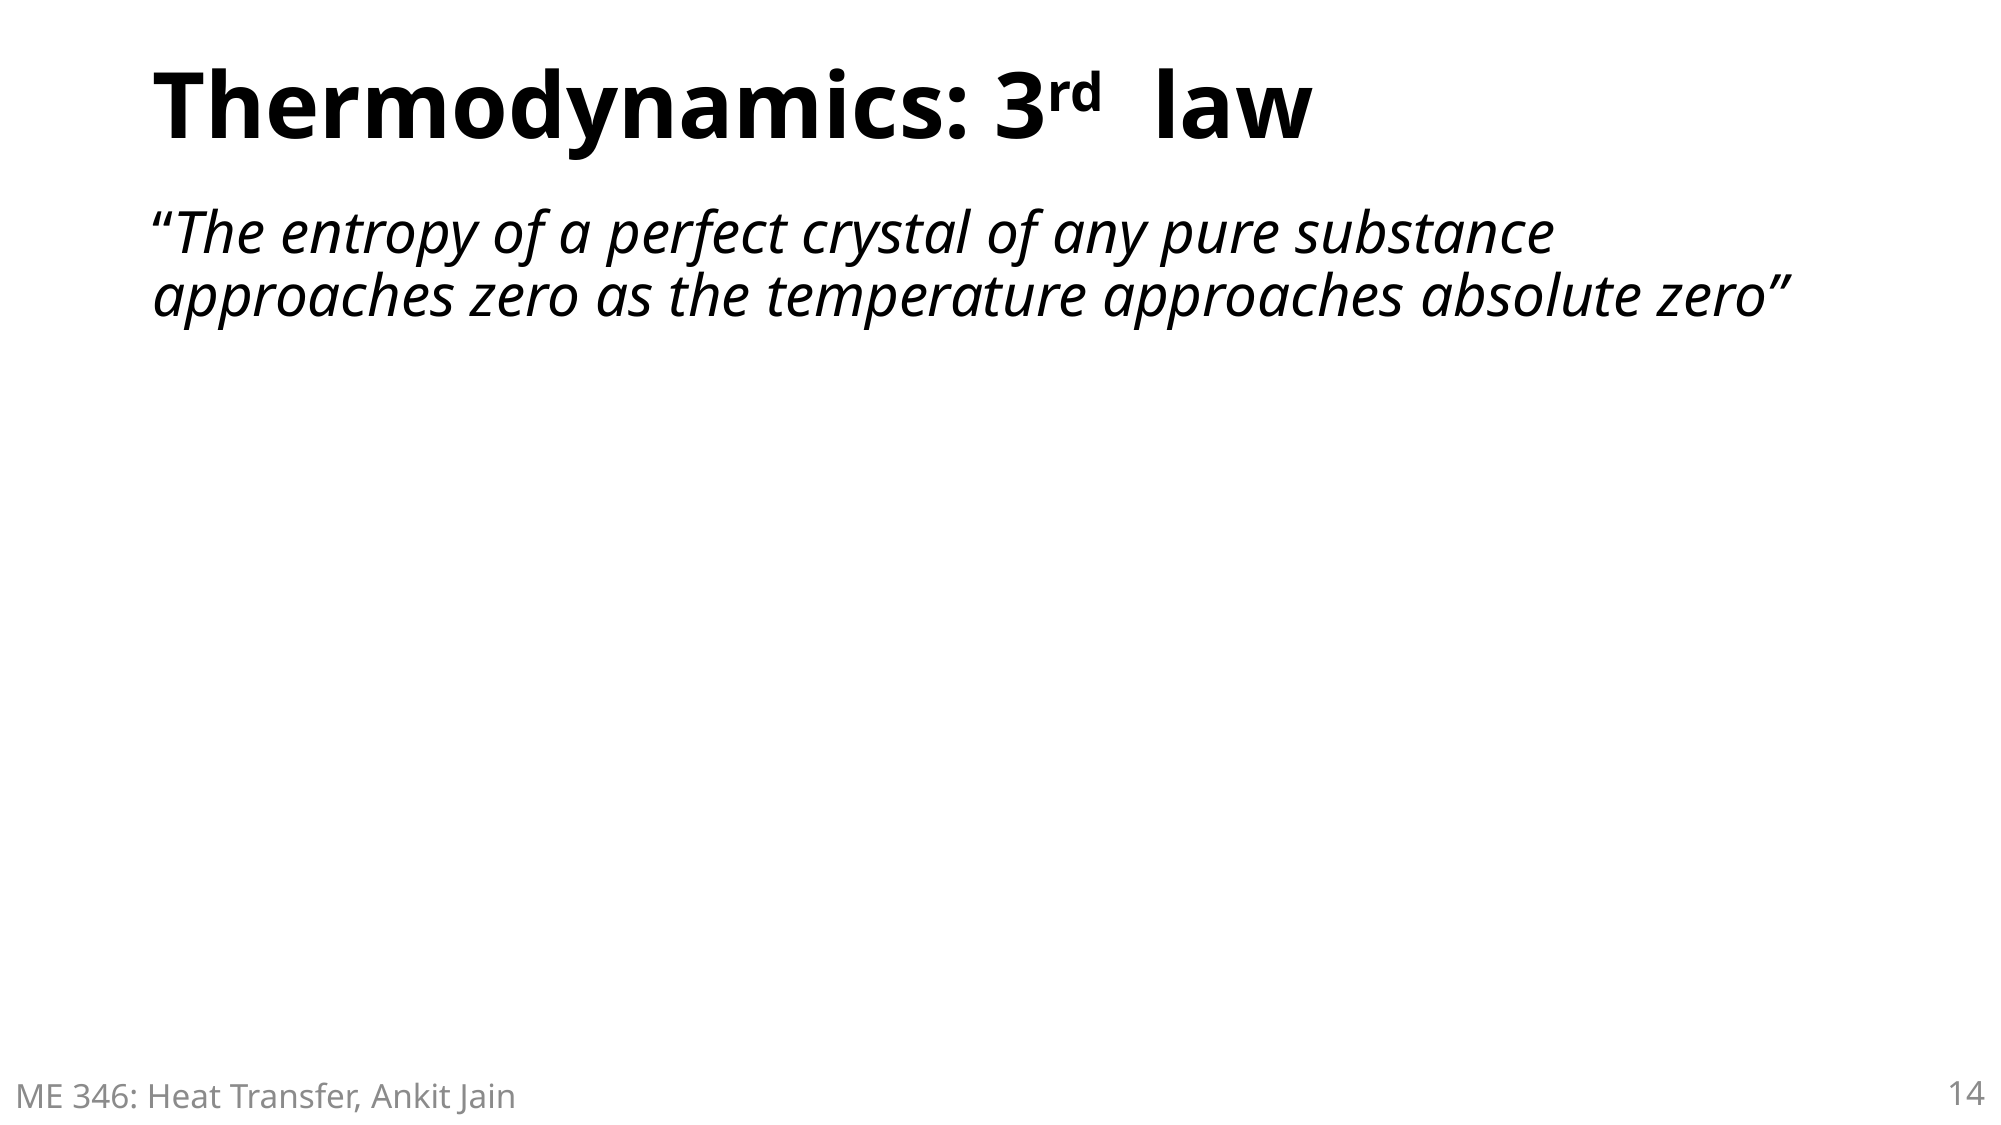

# Thermodynamics: 3rd law
“The entropy of a perfect crystal of any pure substance approaches zero as the temperature approaches absolute zero”
ME 346: Heat Transfer, Ankit Jain
14